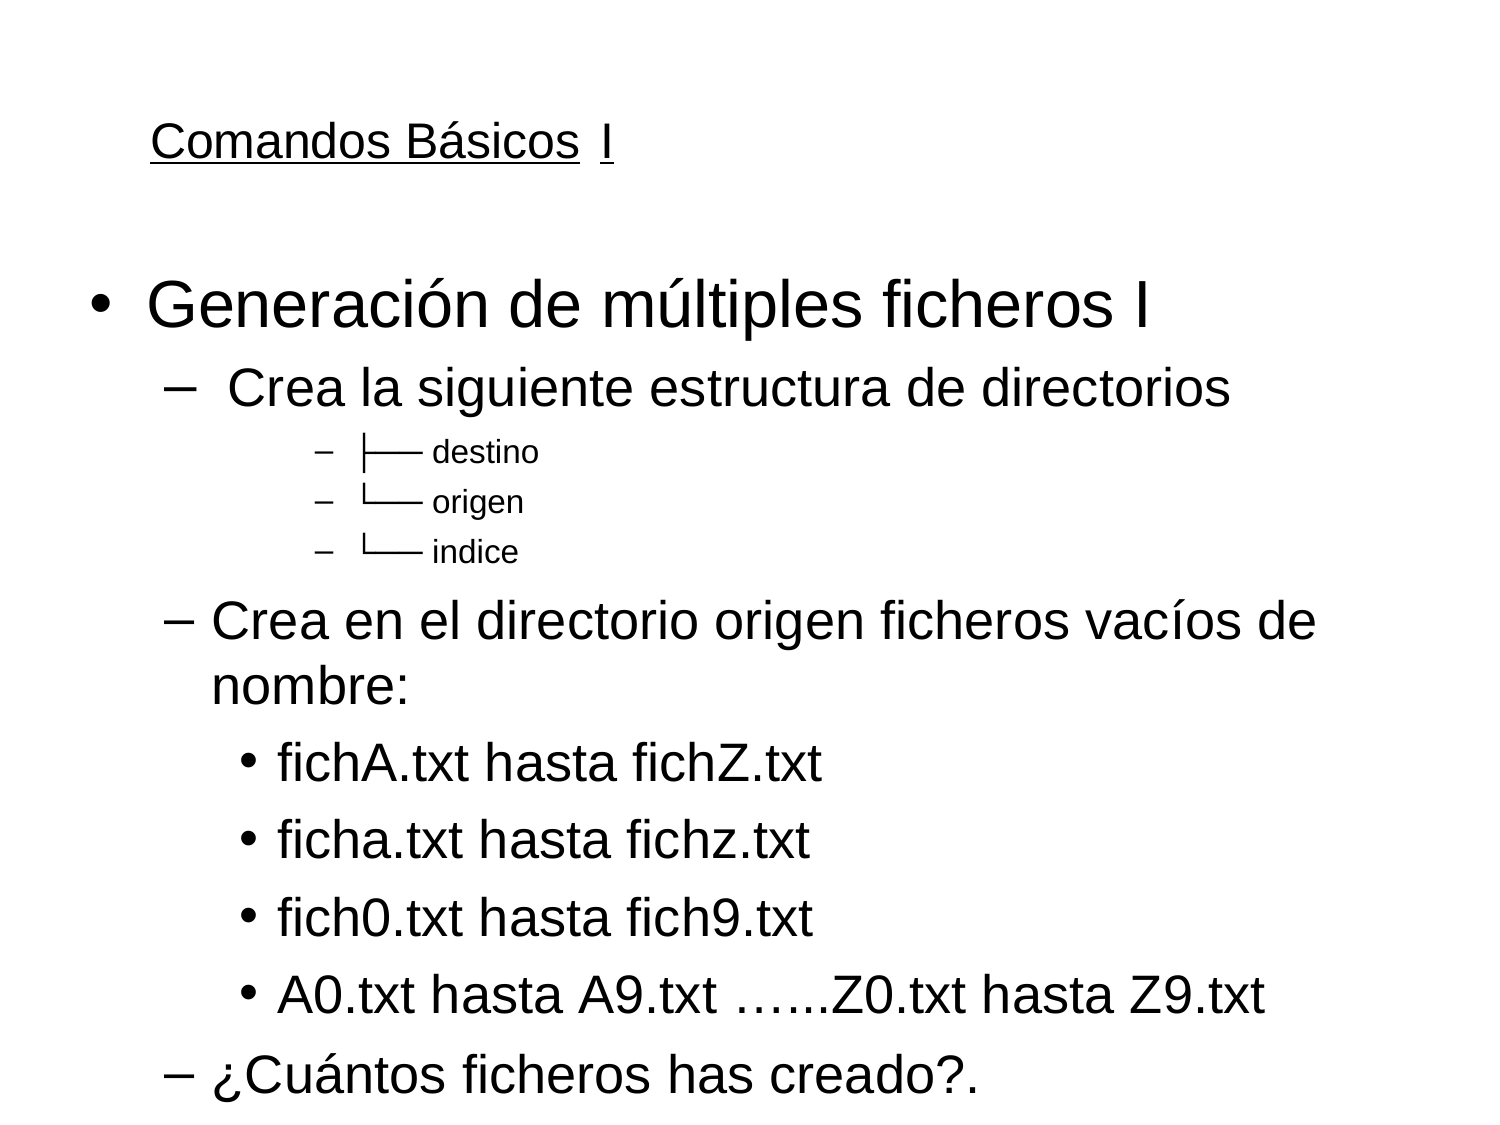

# Comandos Básicos	I
Generación de múltiples ficheros I
 Crea la siguiente estructura de directorios
├── destino
└── origen
└── indice
Crea en el directorio origen ficheros vacíos de nombre:
fichA.txt hasta fichZ.txt
ficha.txt hasta fichz.txt
fich0.txt hasta fich9.txt
A0.txt hasta A9.txt …...Z0.txt hasta Z9.txt
¿Cuántos ficheros has creado?.